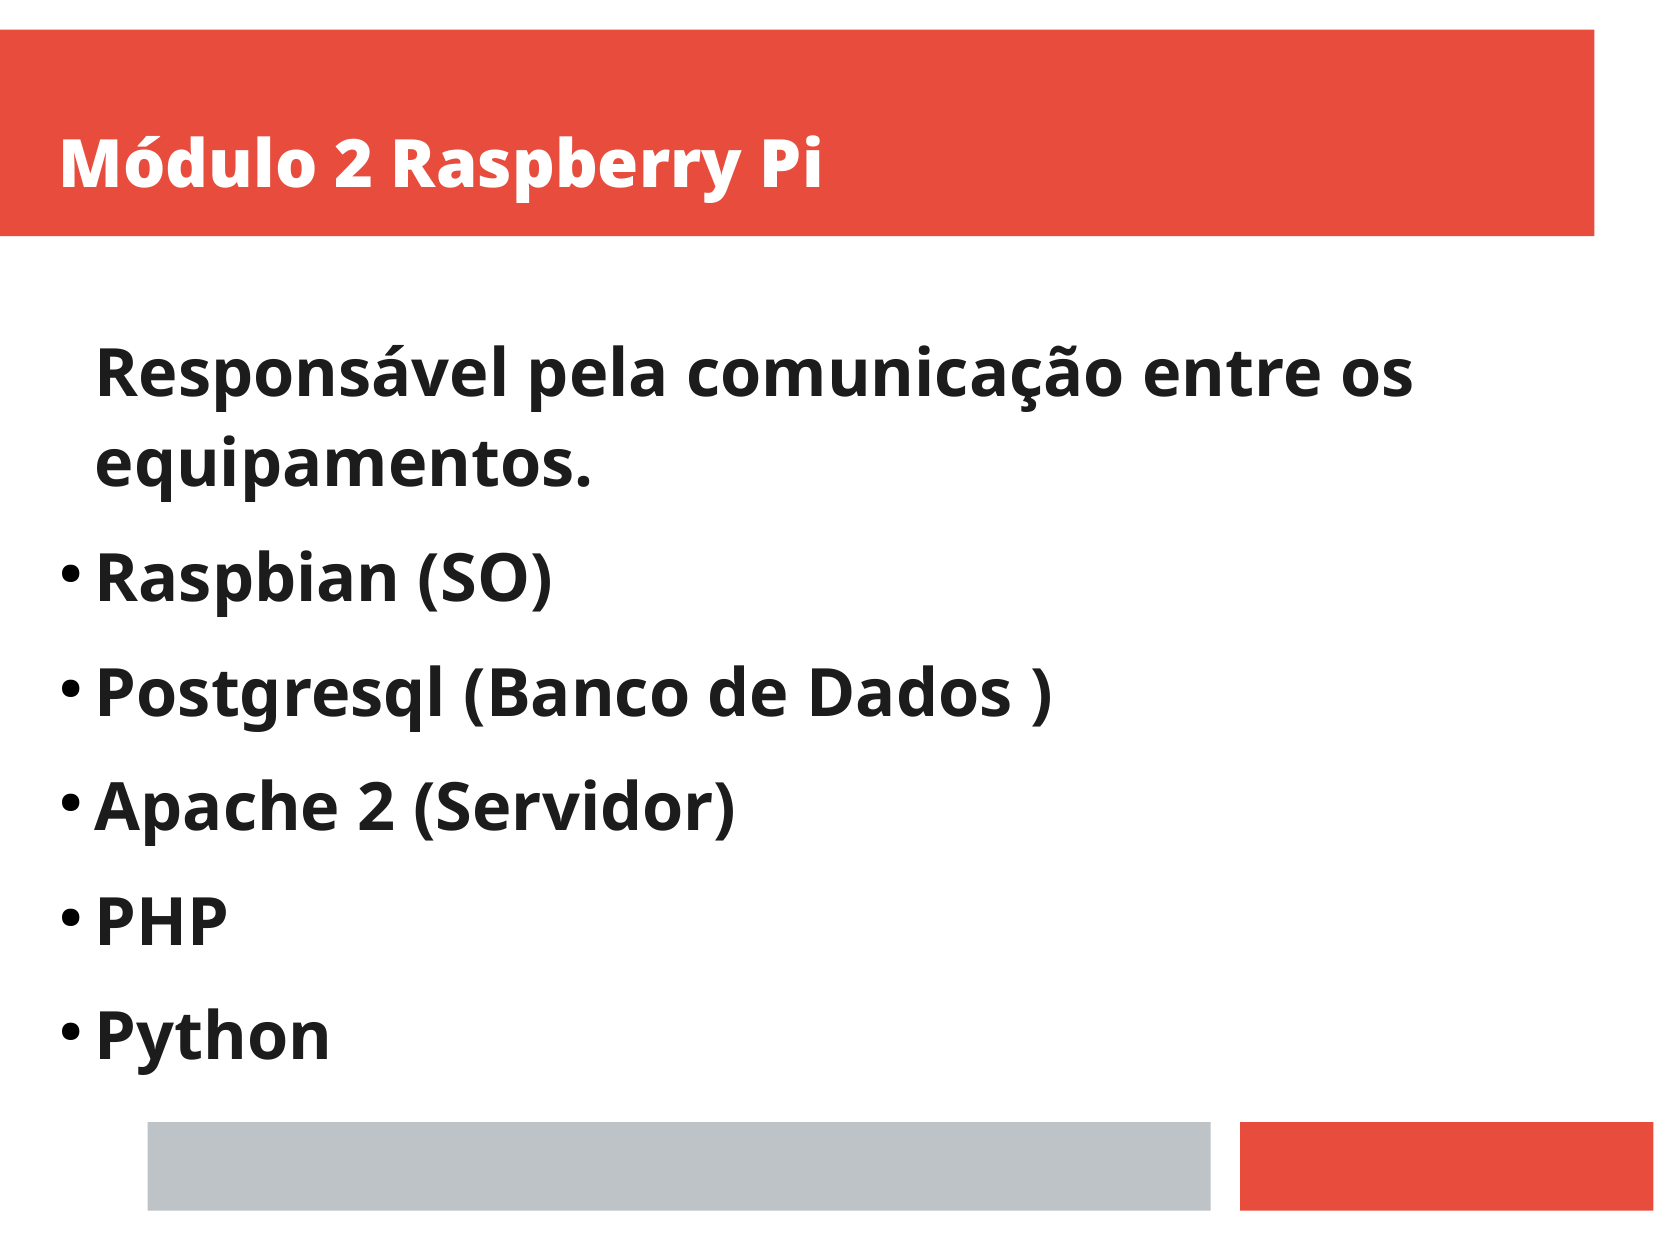

# Módulo 2 Raspberry Pi
Responsável pela comunicação entre os equipamentos.
Raspbian (SO)
Postgresql (Banco de Dados )
Apache 2 (Servidor)
PHP
Python